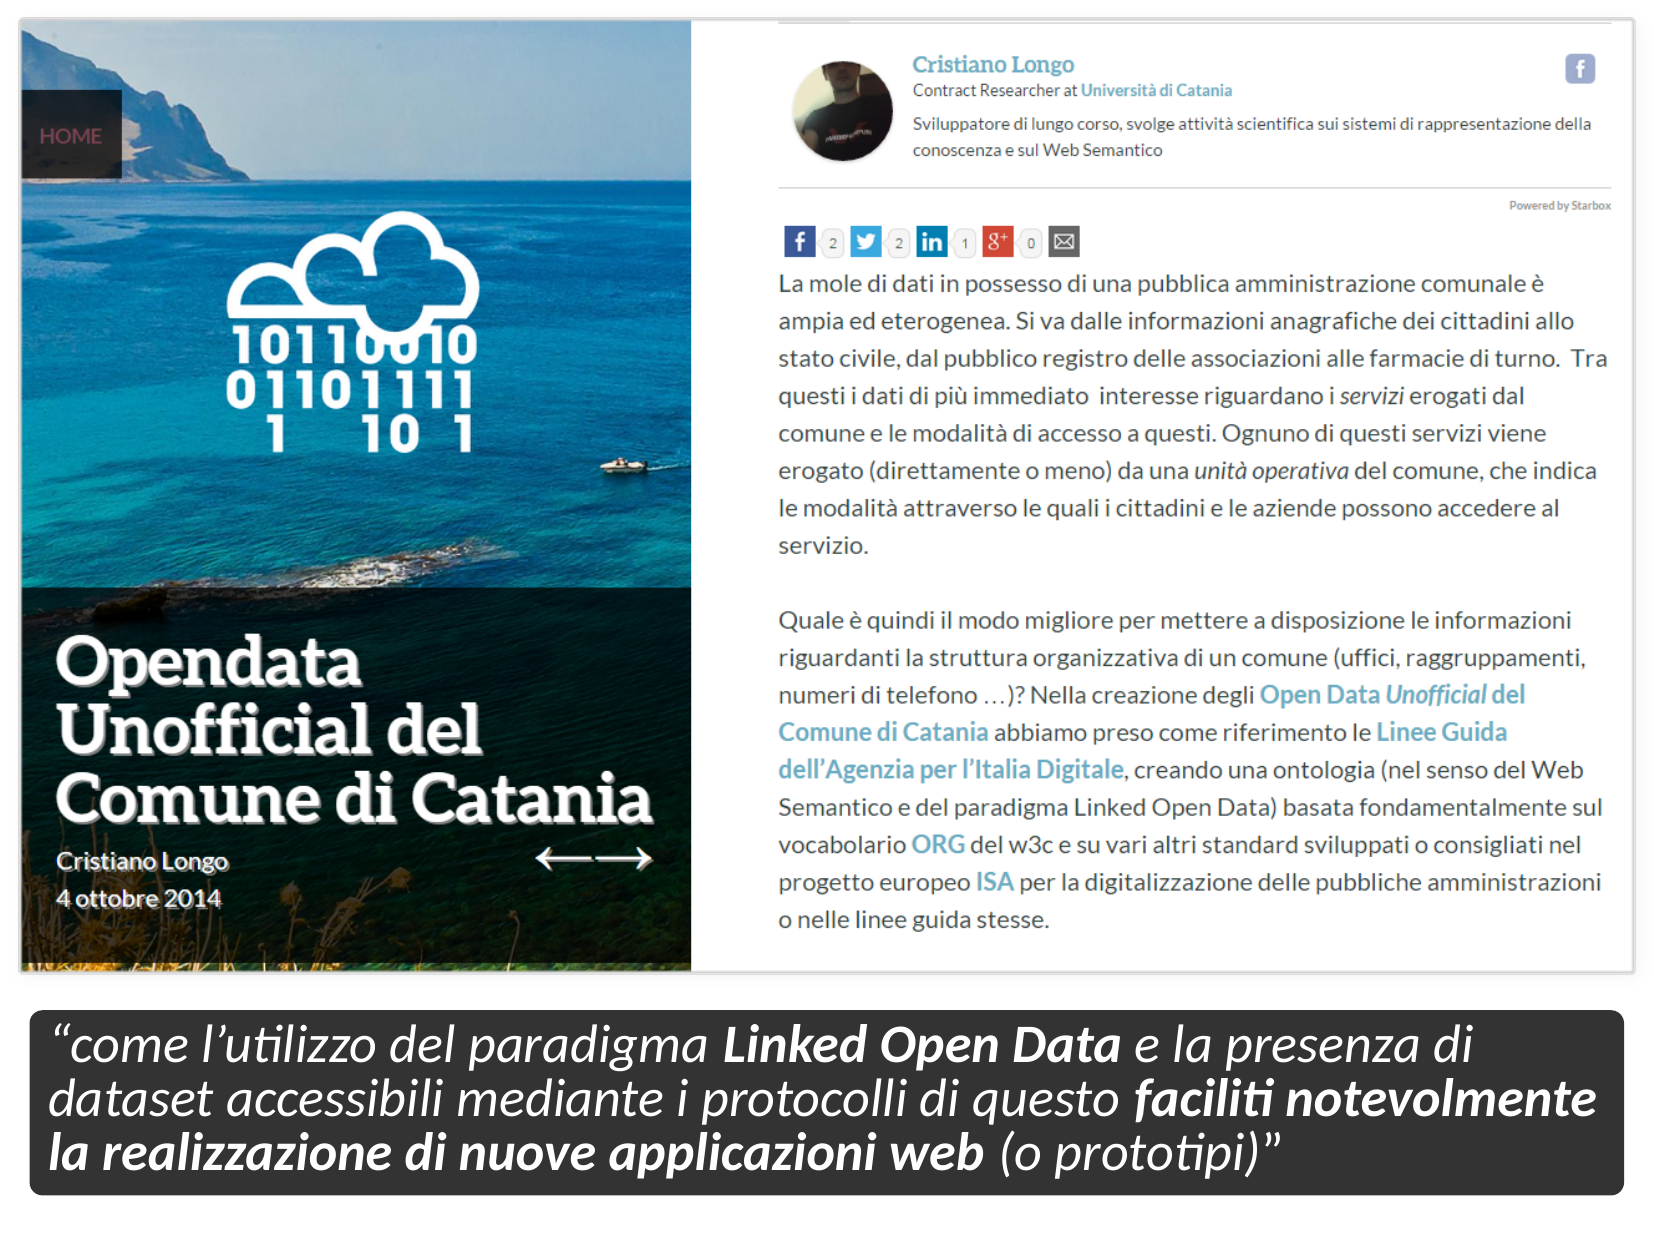

“come l’utilizzo del paradigma Linked Open Data e la presenza di dataset accessibili mediante i protocolli di questo faciliti notevolmente la realizzazione di nuove applicazioni web (o prototipi)”